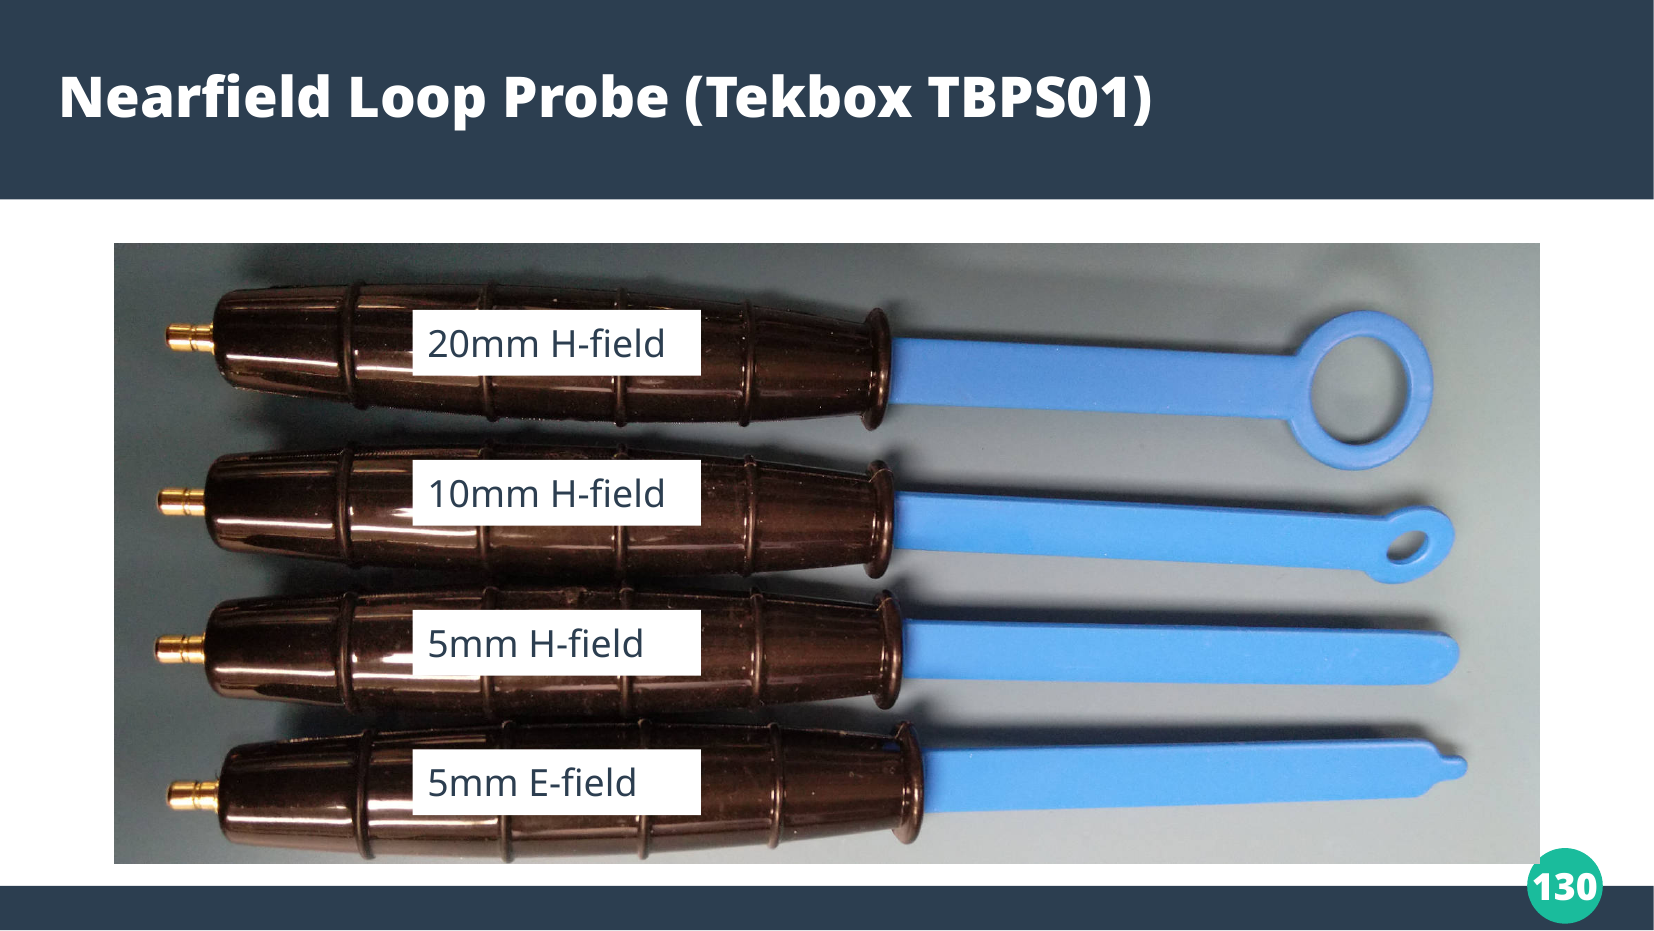

# Nearfield Loop Probe (Tekbox TBPS01)
20mm H-field
10mm H-field
5mm H-field
5mm E-field